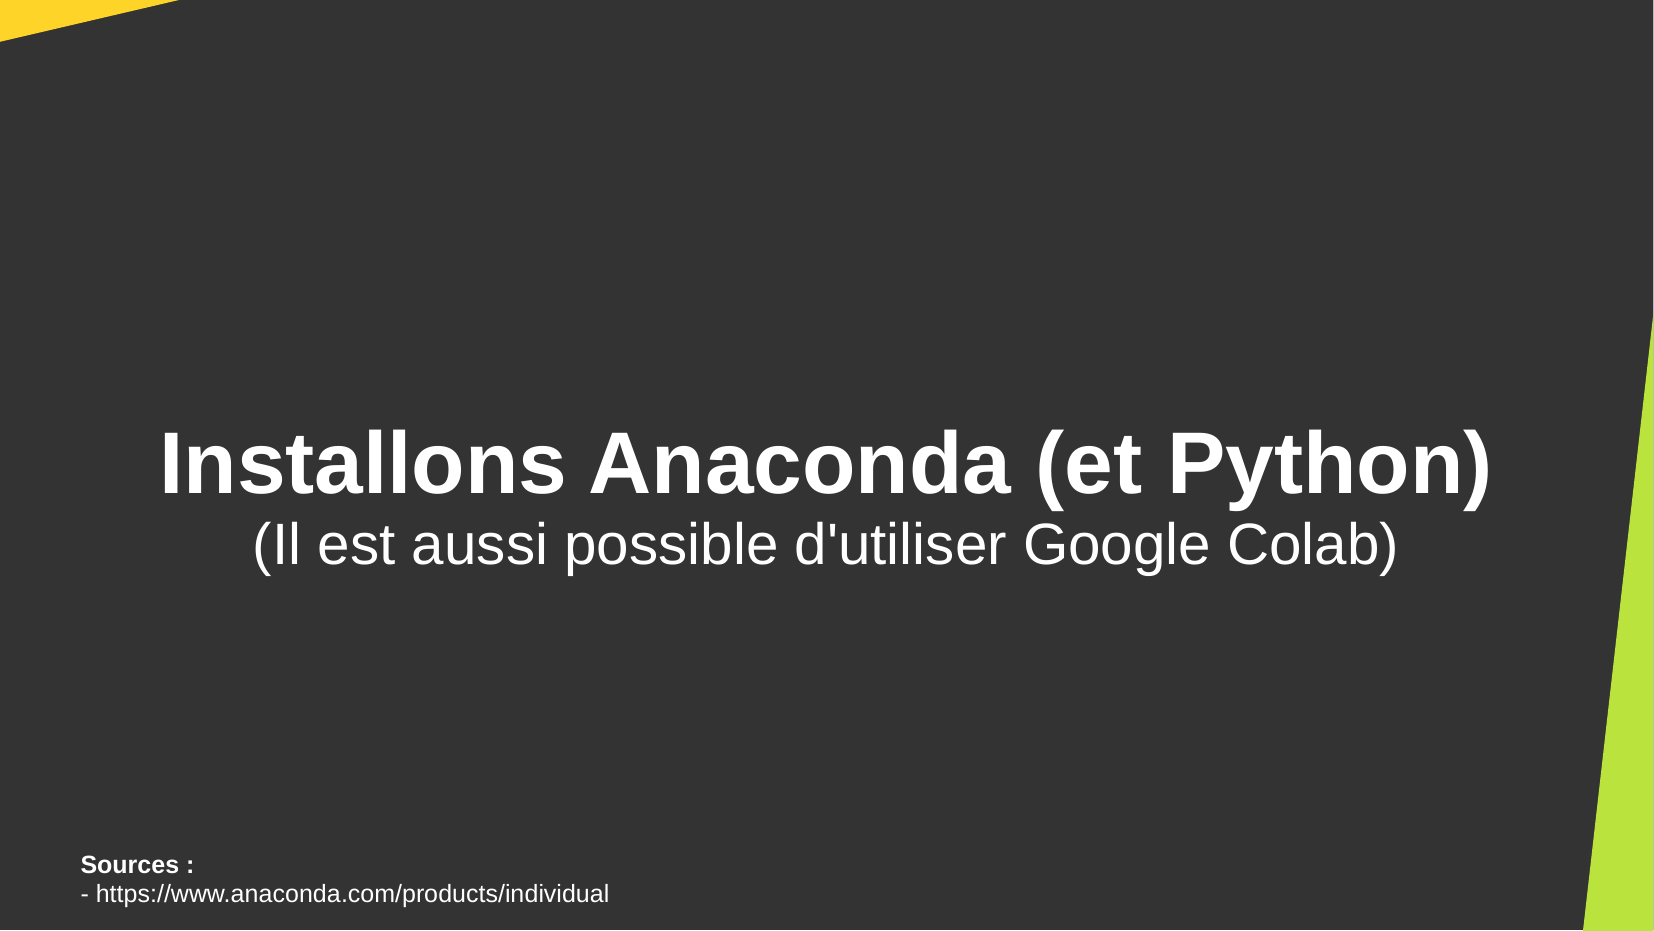

# Installons Anaconda (et Python) (Il est aussi possible d'utiliser Google Colab)
Sources :
- https://www.anaconda.com/products/individual